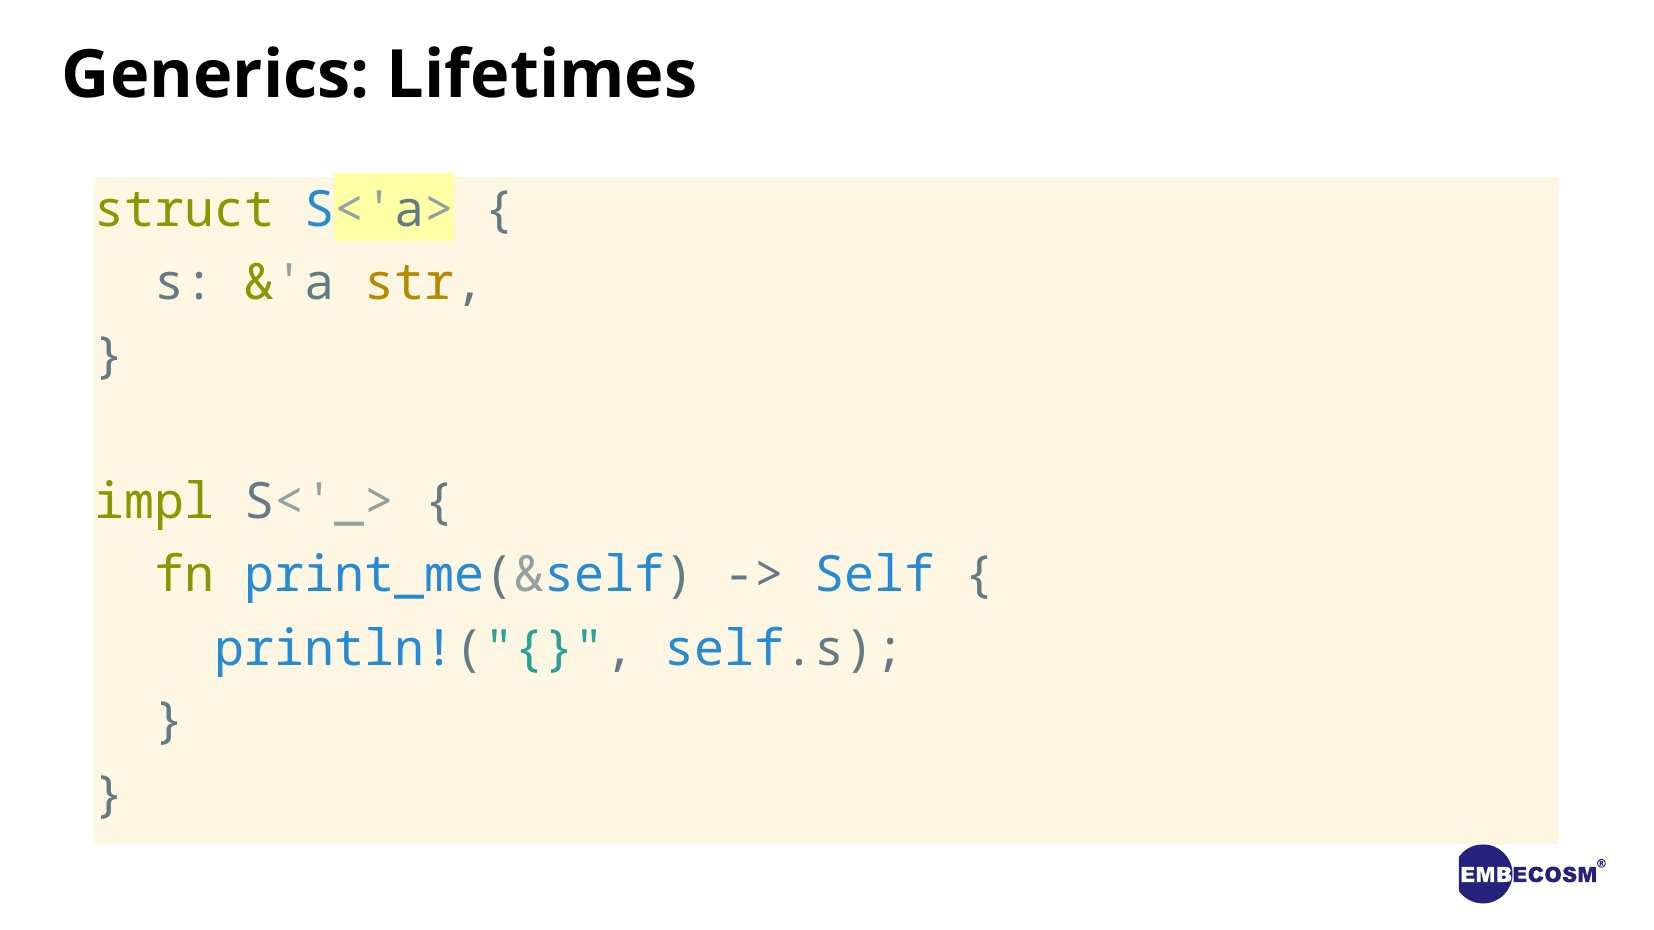

# Generics: Lifetimes
struct S<'a> {
 s: &'a str,
}
impl S<'_> {
 fn print_me(&self) -> Self {
 println!("{}", self.s);
 }
}